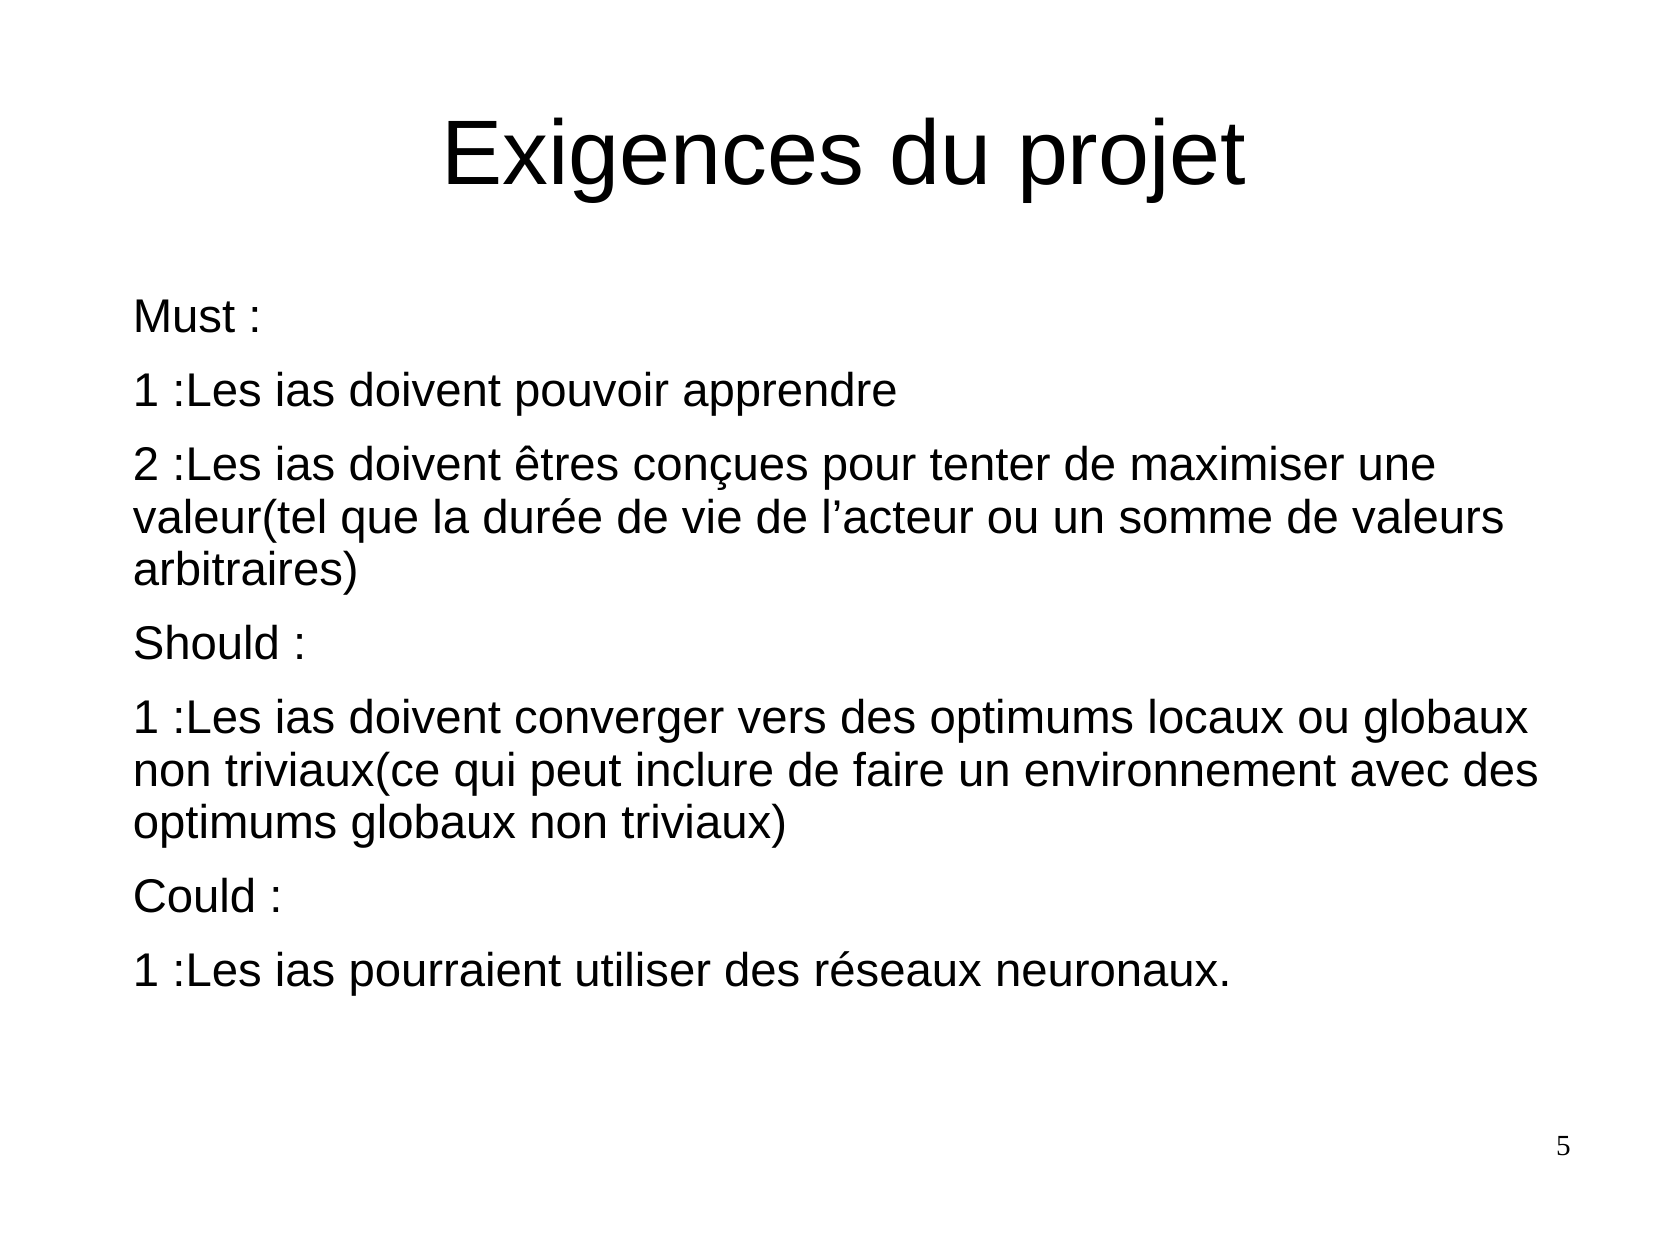

# Exigences du projet
Must :
1 :Les ias doivent pouvoir apprendre
2 :Les ias doivent êtres conçues pour tenter de maximiser une valeur(tel que la durée de vie de l’acteur ou un somme de valeurs arbitraires)
Should :
1 :Les ias doivent converger vers des optimums locaux ou globaux non triviaux(ce qui peut inclure de faire un environnement avec des optimums globaux non triviaux)
Could :
1 :Les ias pourraient utiliser des réseaux neuronaux.
5